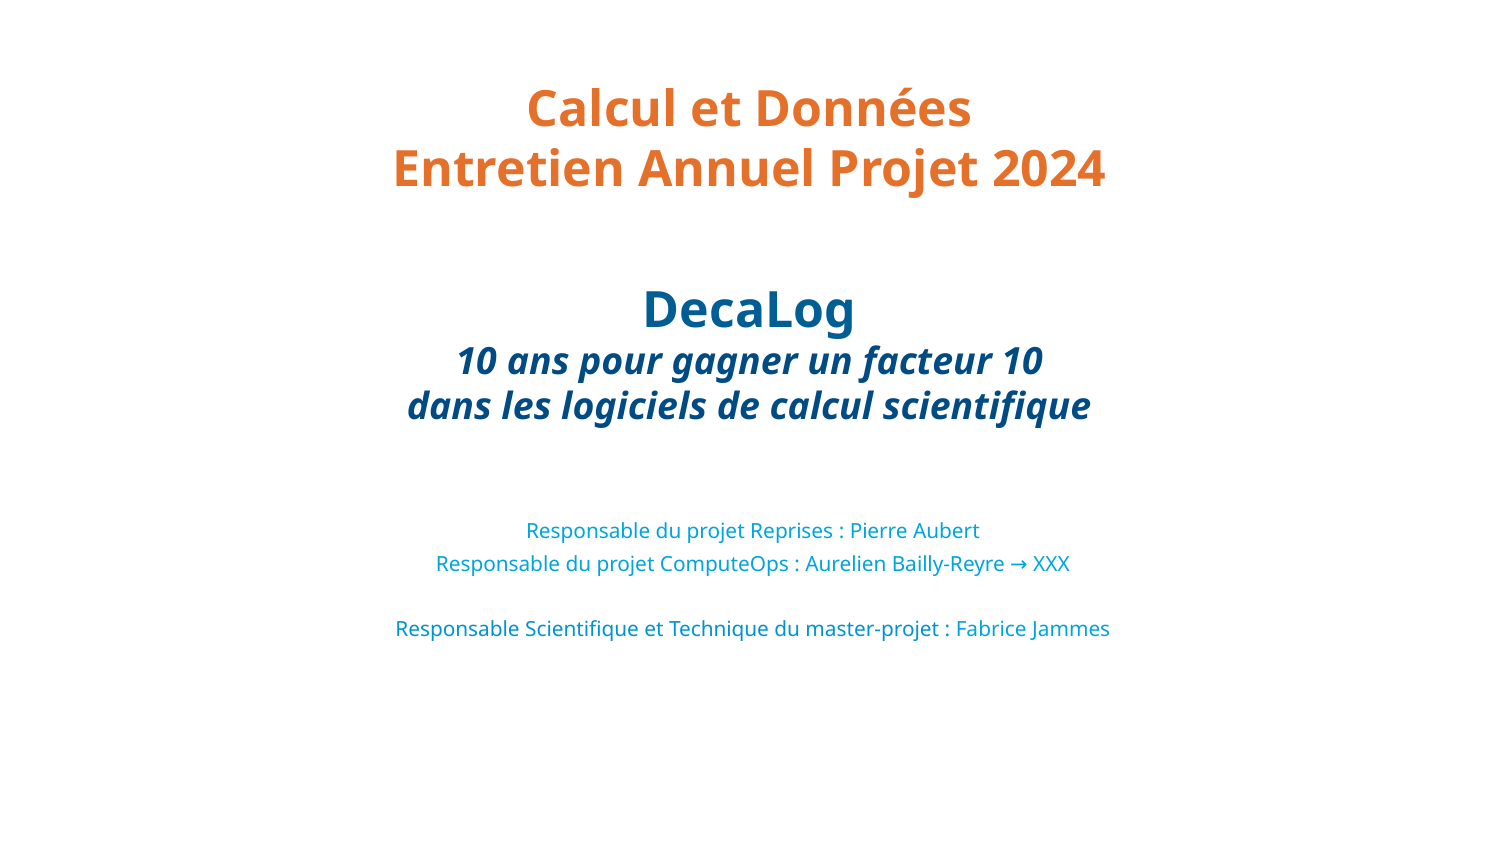

Calcul et Données
Entretien Annuel Projet 2024
DecaLog
10 ans pour gagner un facteur 10
dans les logiciels de calcul scientifique
Responsable du projet Reprises : Pierre Aubert
Responsable du projet ComputeOps : Aurelien Bailly-Reyre → XXX
Responsable Scientifique et Technique du master-projet : Fabrice Jammes